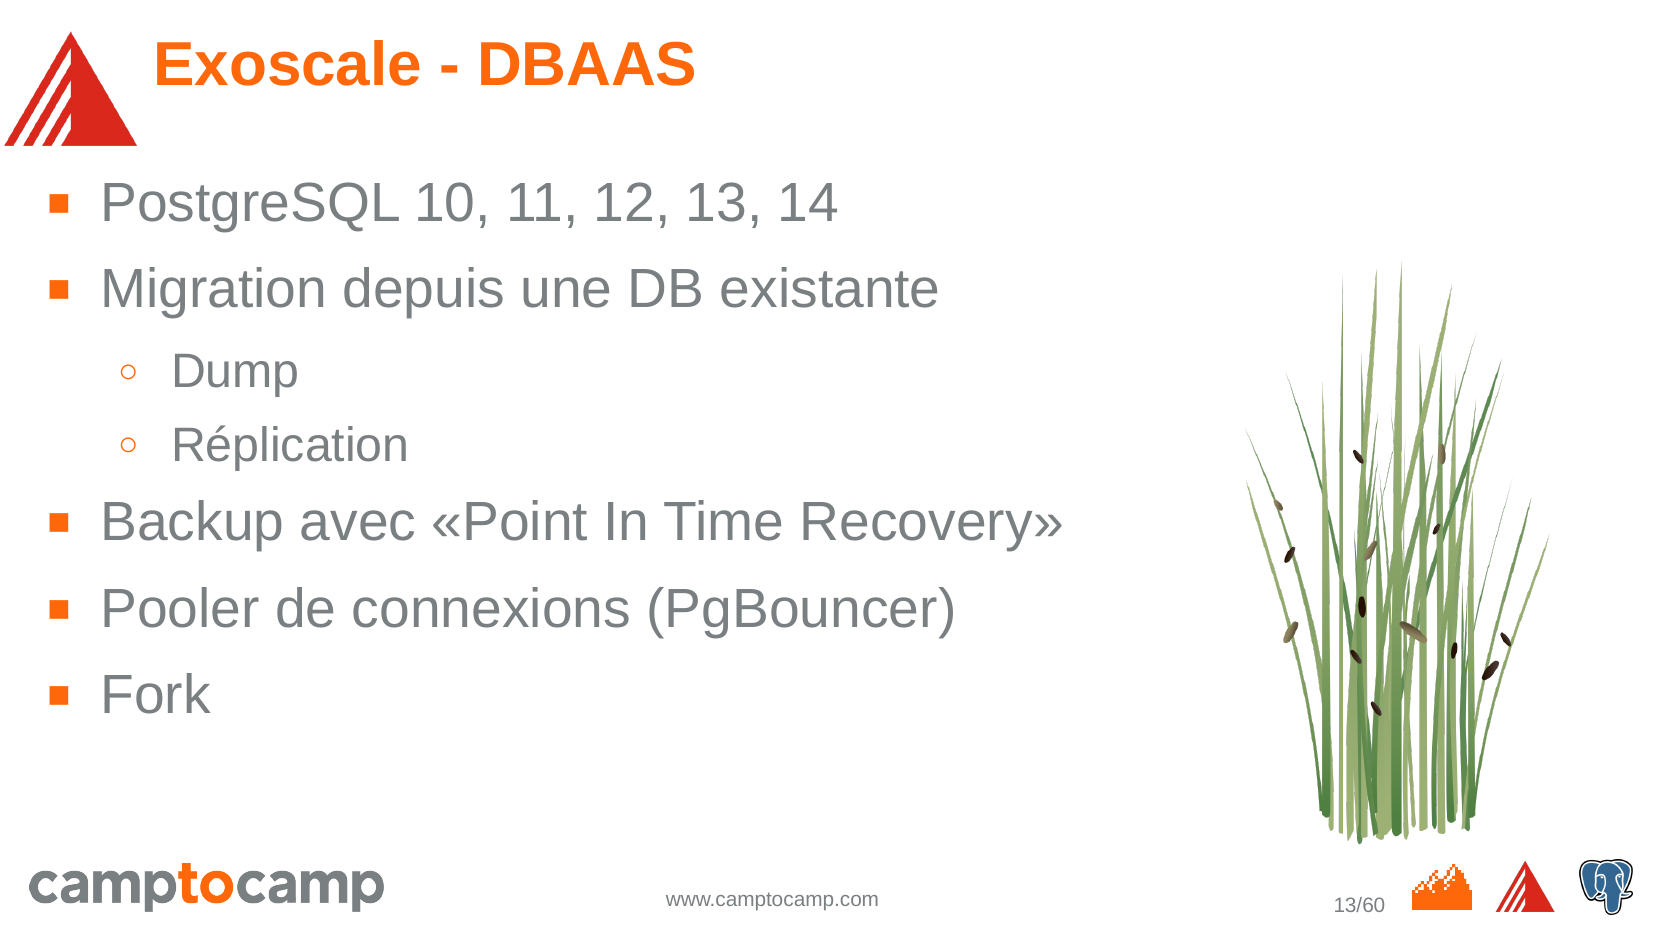

# Exoscale - DBAAS
PostgreSQL 10, 11, 12, 13, 14
Migration depuis une DB existante
Dump
Réplication
Backup avec «Point In Time Recovery»
Pooler de connexions (PgBouncer)
Fork